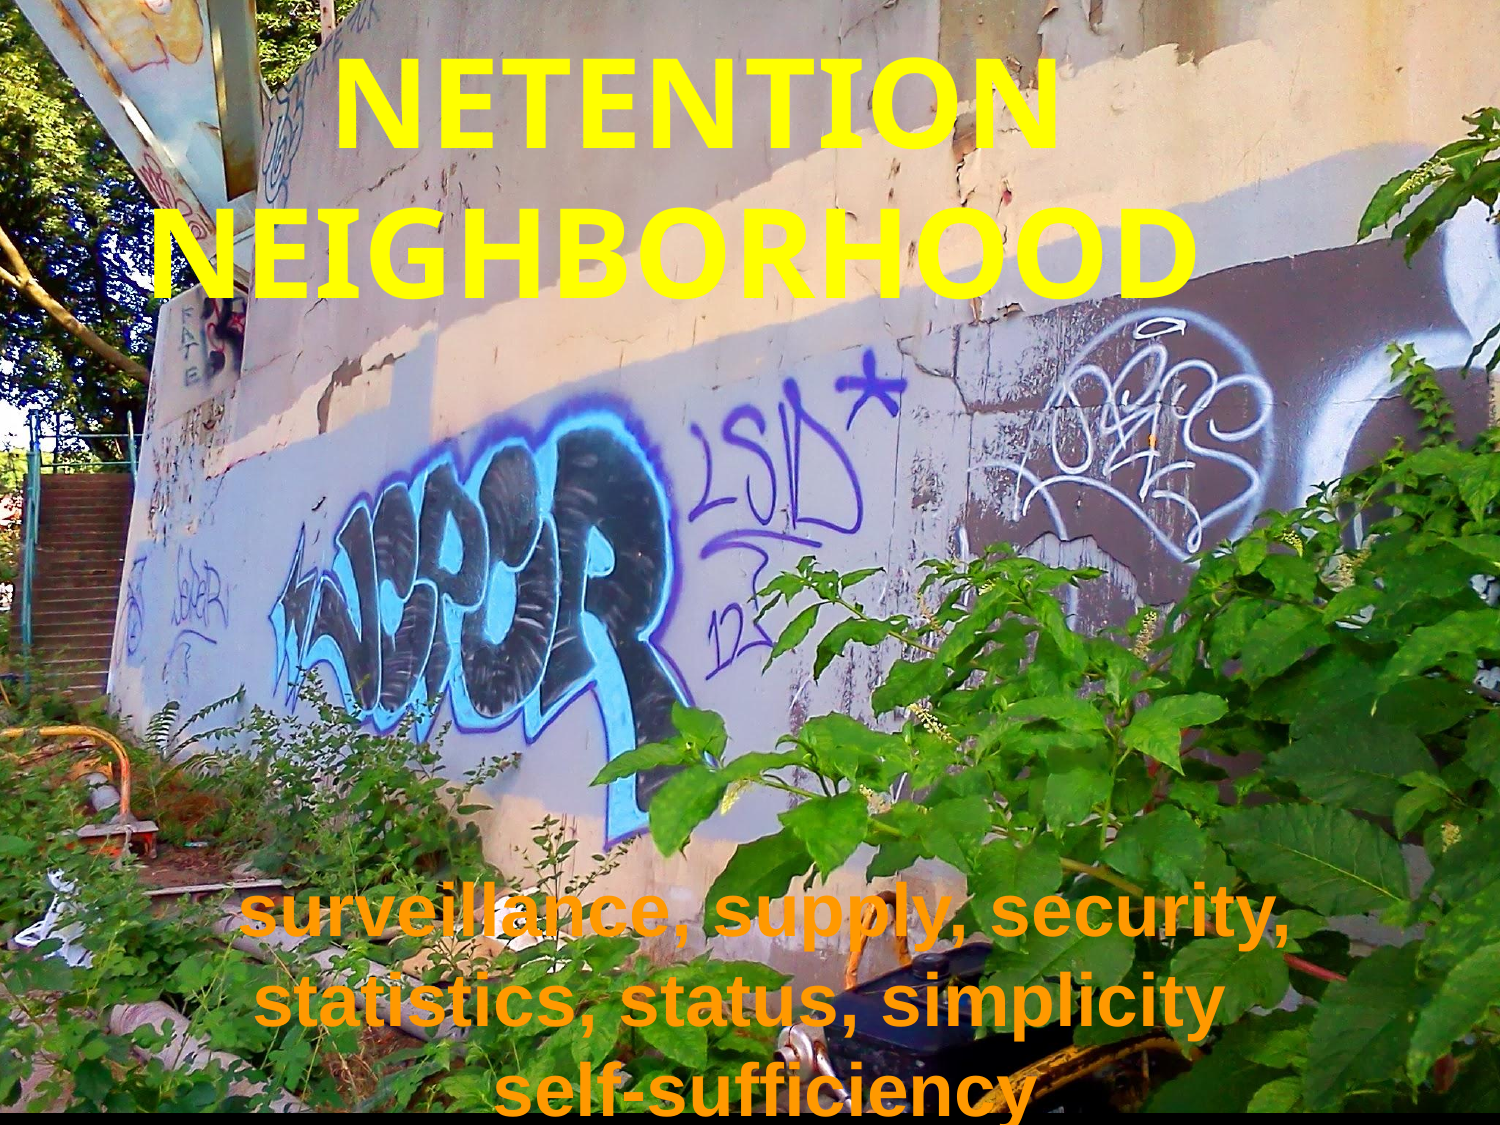

# NETENTION NEIGHBORHOOD
surveillance, supply, security, statistics, status, simplicity
self-sufficiency